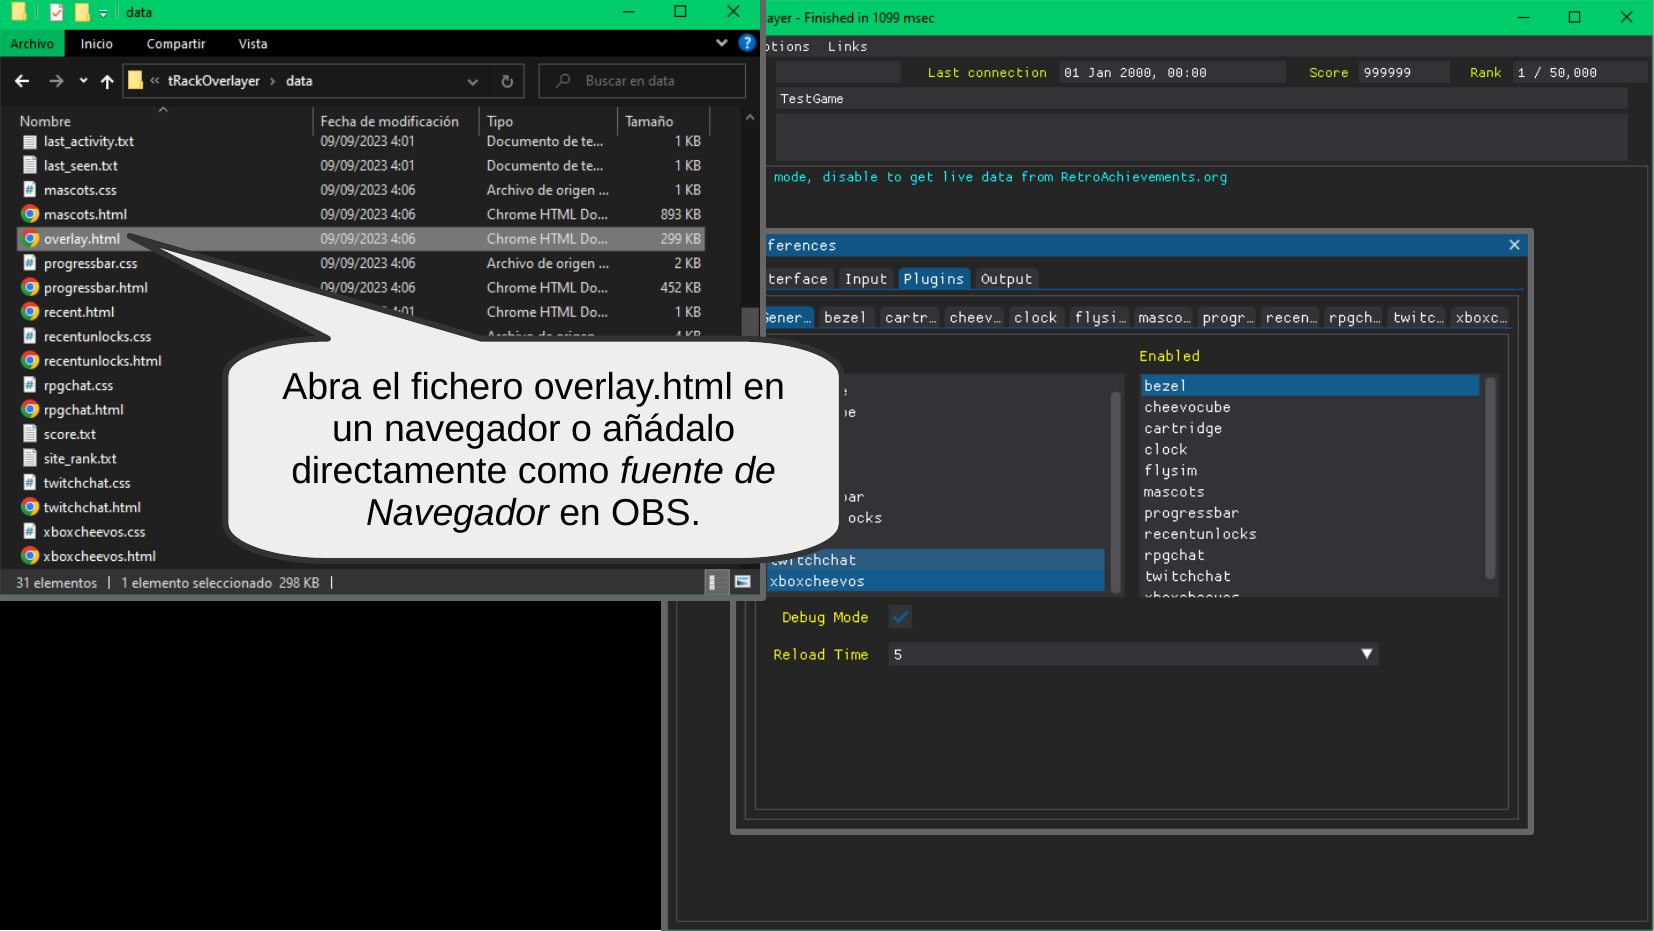

Abra el fichero overlay.html en un navegador o añádalo directamente como fuente de Navegador en OBS.